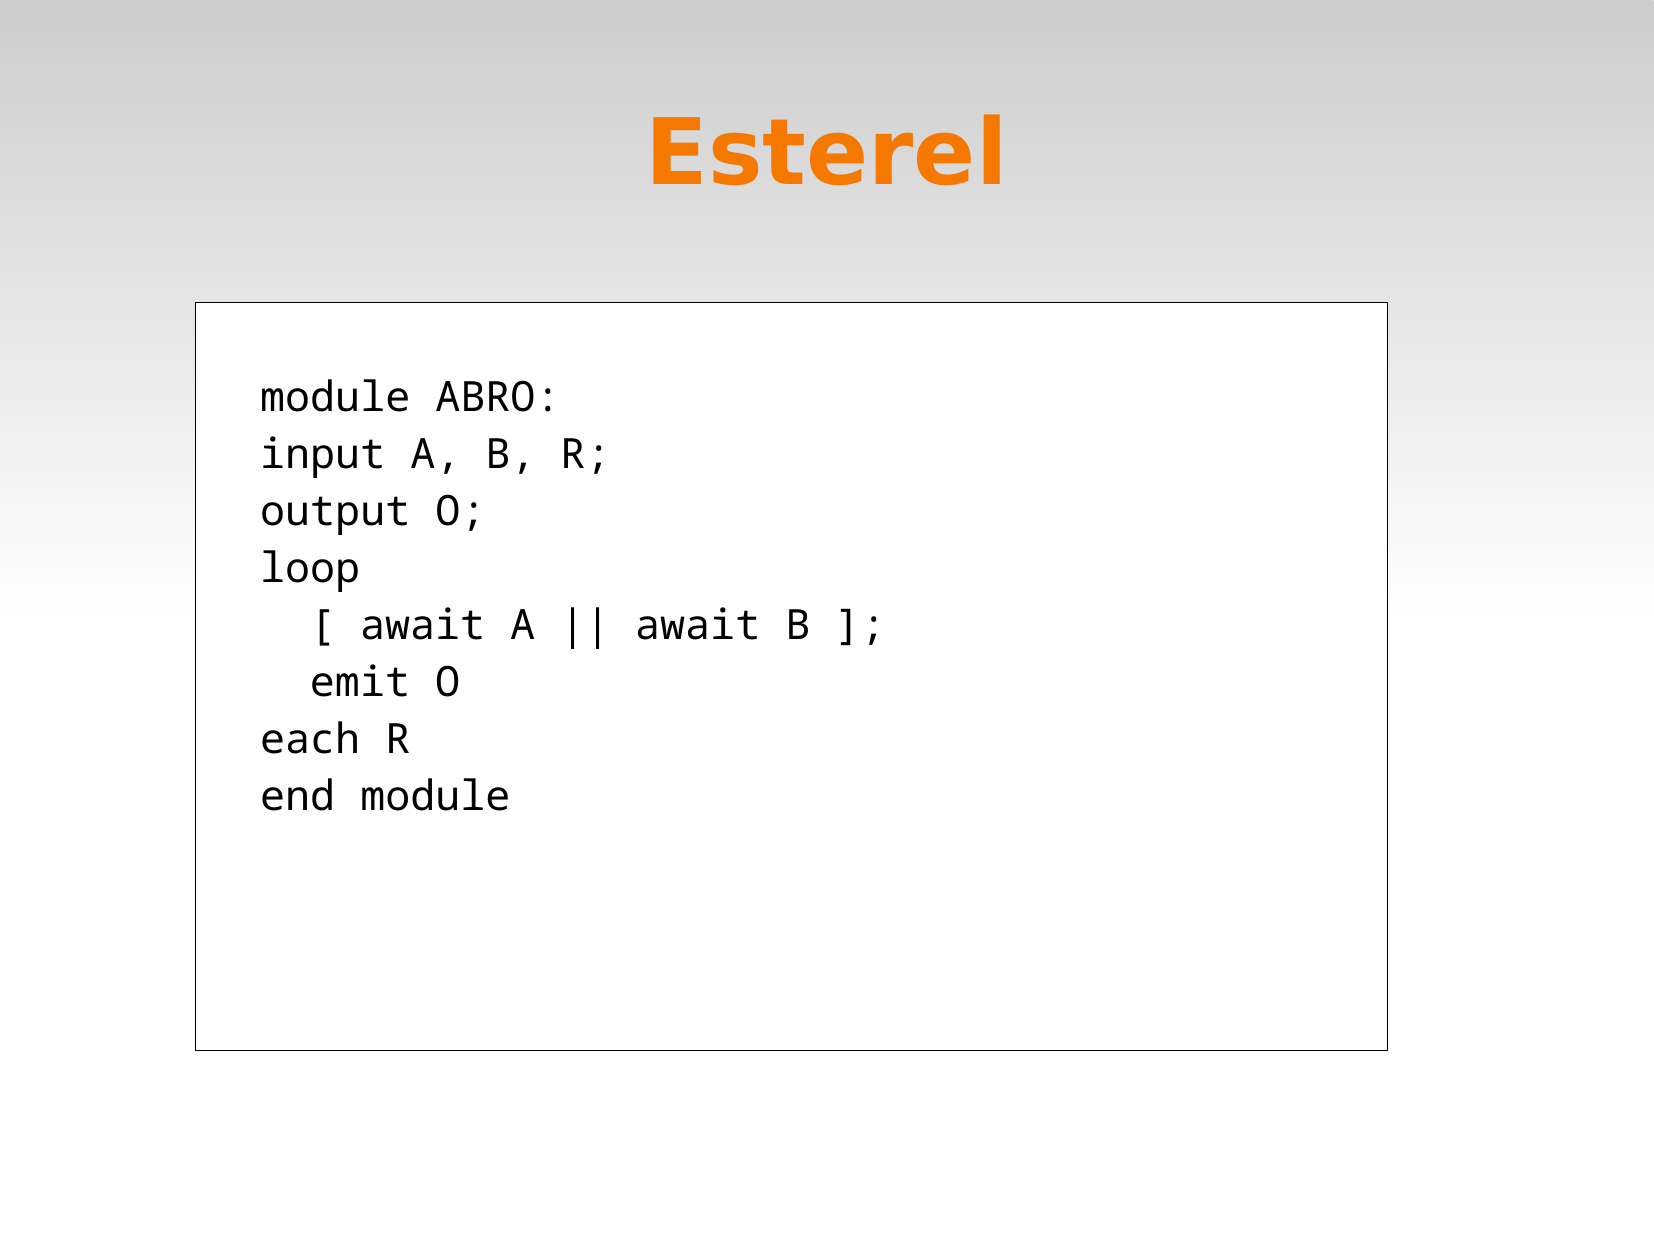

# Esterel
 module ABRO:
 input A, B, R;
 output O;
 loop
 [ await A || await B ];
 emit O
 each R
 end module